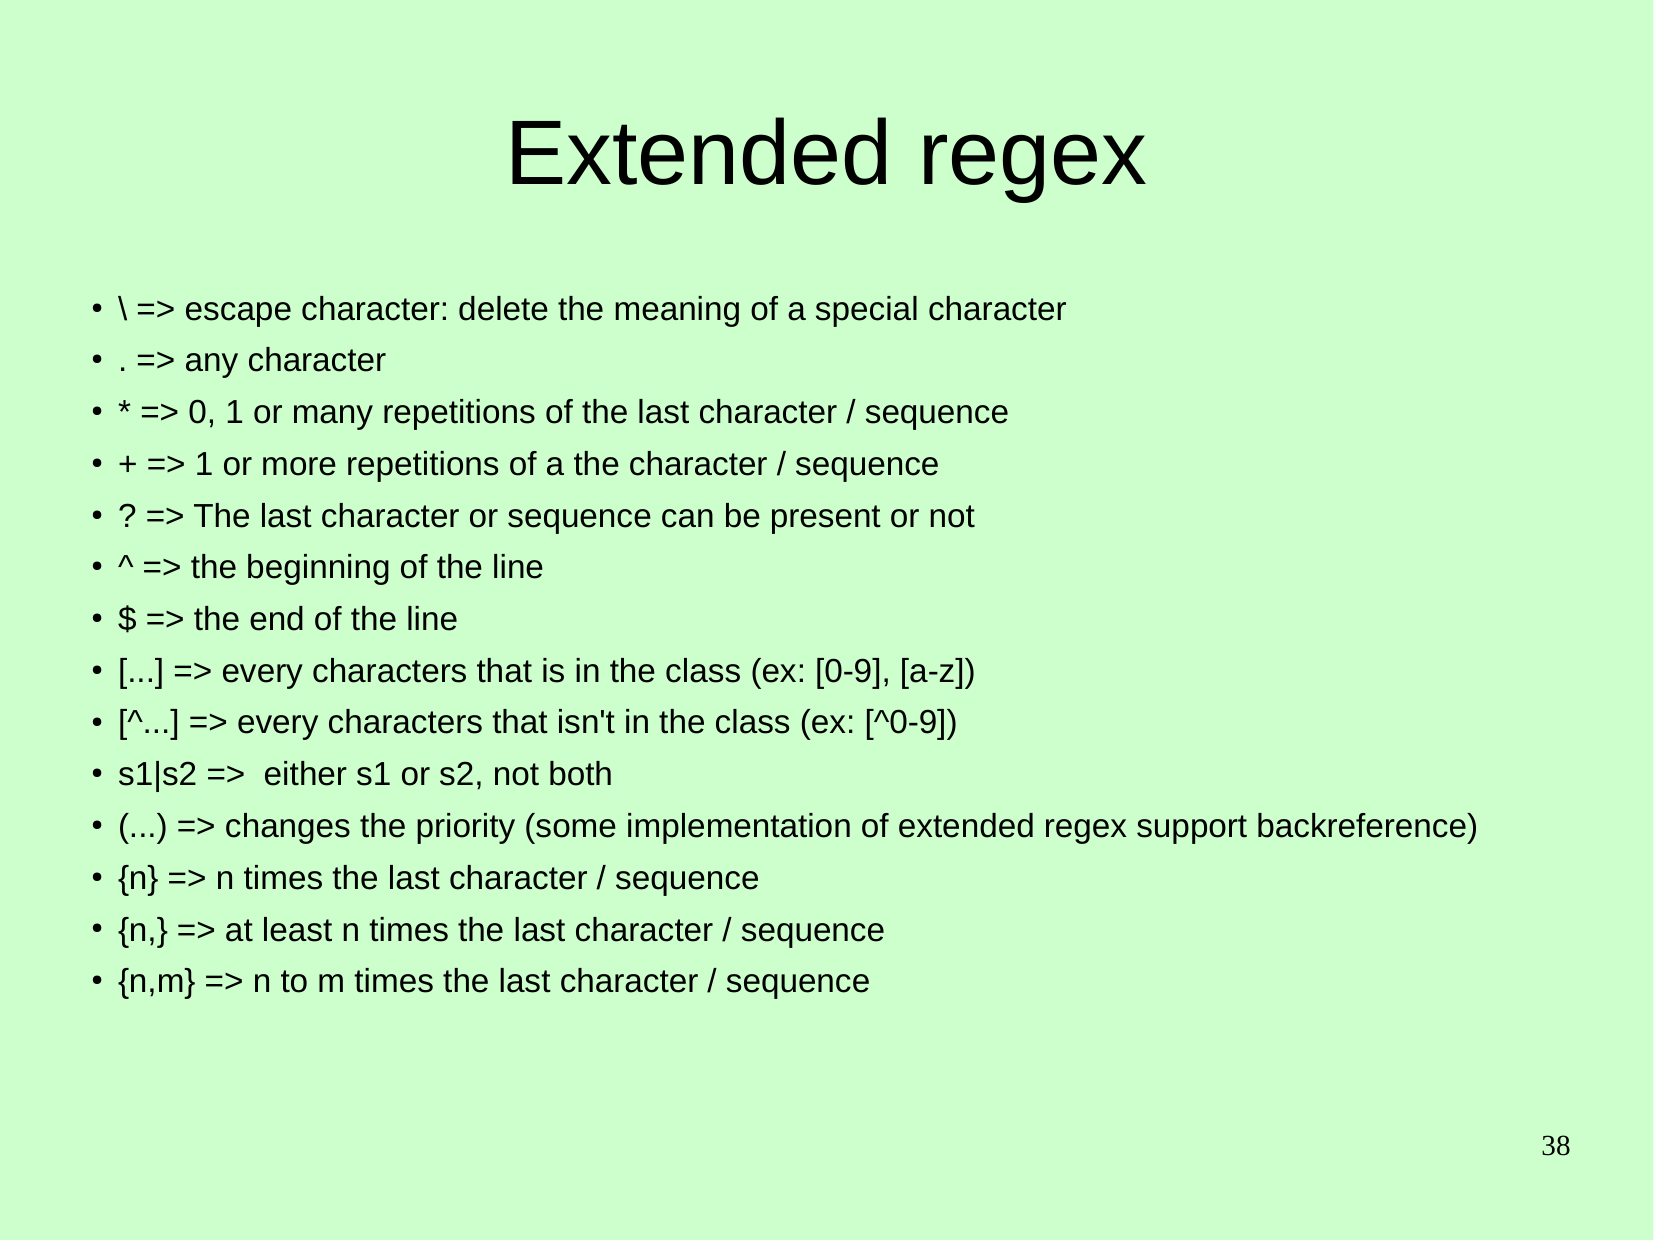

# Extended regex
\ => escape character: delete the meaning of a special character
. => any character
* => 0, 1 or many repetitions of the last character / sequence
+ => 1 or more repetitions of a the character / sequence
? => The last character or sequence can be present or not
^ => the beginning of the line
$ => the end of the line
[...] => every characters that is in the class (ex: [0-9], [a-z])
[^...] => every characters that isn't in the class (ex: [^0-9])
s1|s2 => either s1 or s2, not both
(...) => changes the priority (some implementation of extended regex support backreference)
{n} => n times the last character / sequence
{n,} => at least n times the last character / sequence
{n,m} => n to m times the last character / sequence
38